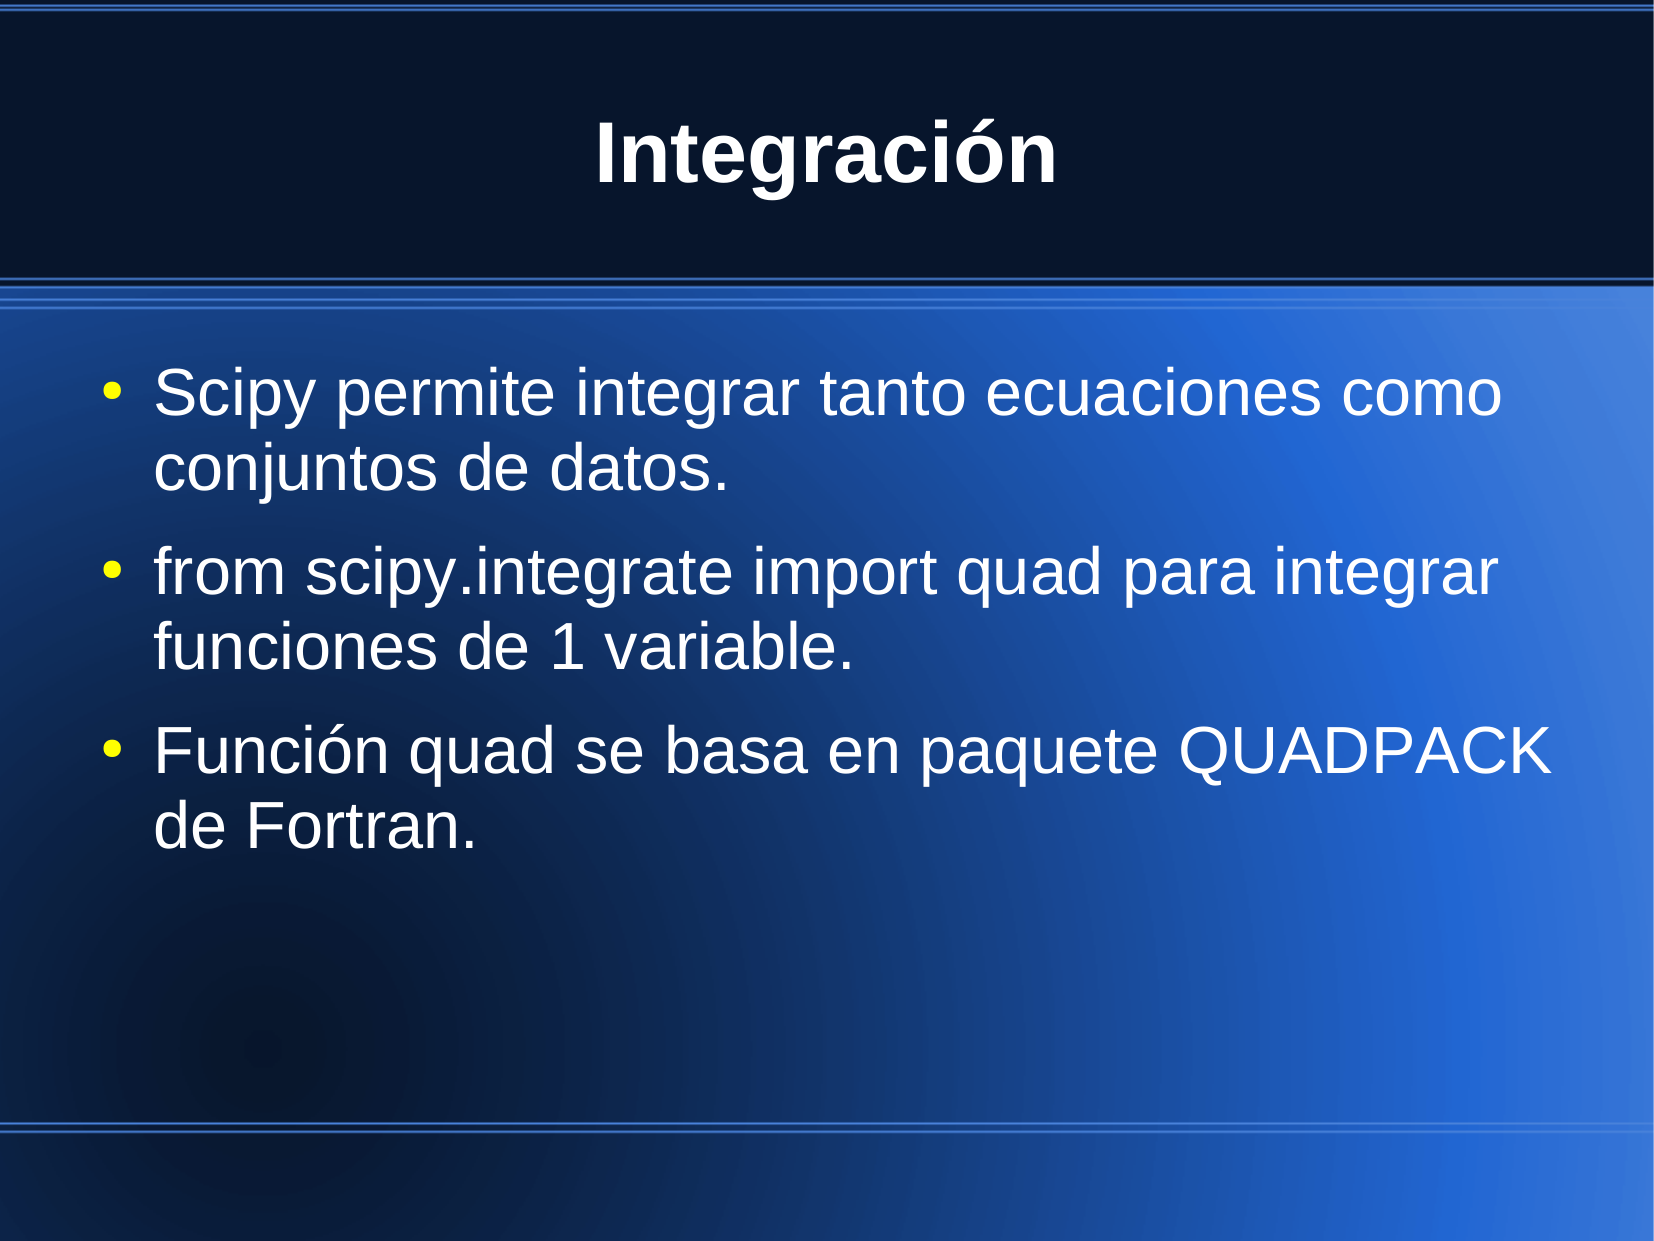

# Integración
Scipy permite integrar tanto ecuaciones como conjuntos de datos.
from scipy.integrate import quad para integrar funciones de 1 variable.
Función quad se basa en paquete QUADPACK de Fortran.